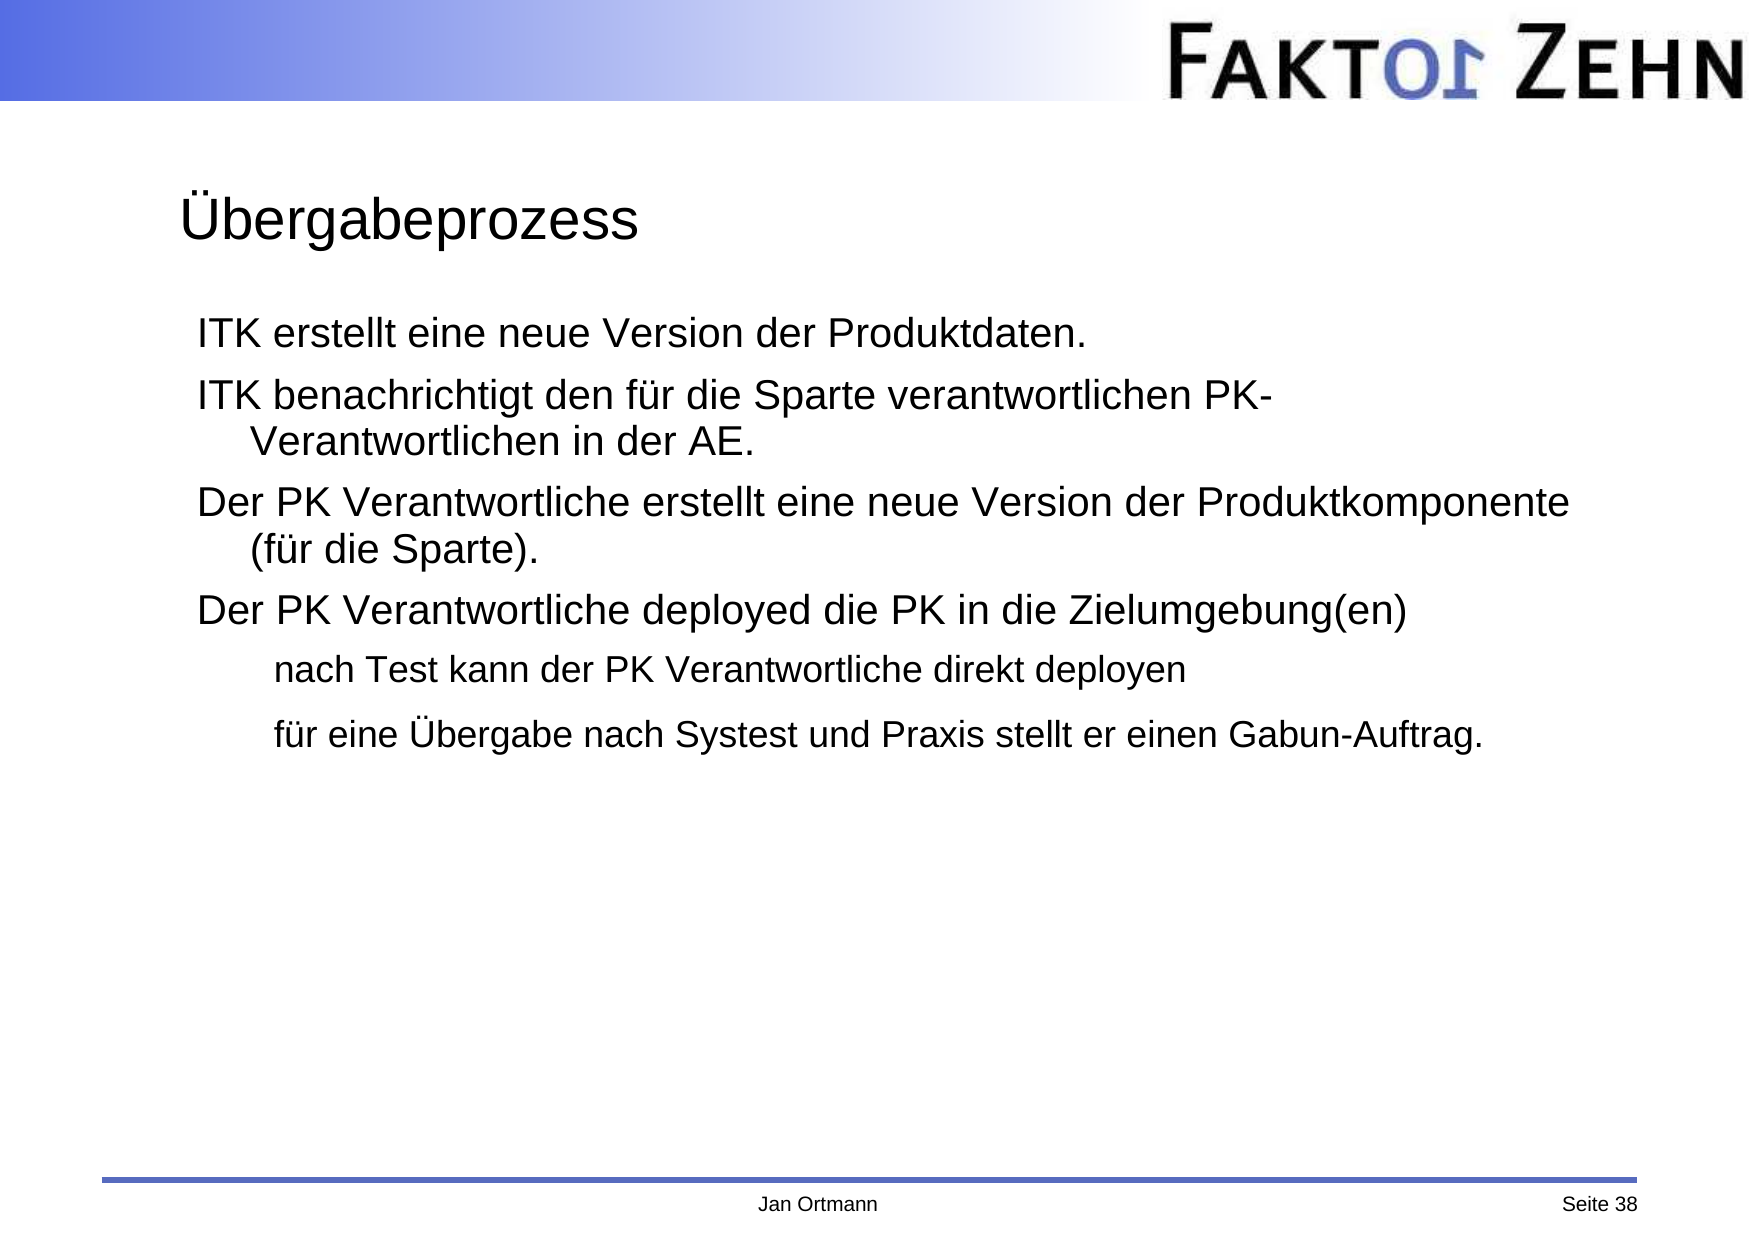

# Übergabeprozess
ITK erstellt eine neue Version der Produktdaten.
ITK benachrichtigt den für die Sparte verantwortlichen PK-Verantwortlichen in der AE.
Der PK Verantwortliche erstellt eine neue Version der Produktkomponente (für die Sparte).
Der PK Verantwortliche deployed die PK in die Zielumgebung(en)
nach Test kann der PK Verantwortliche direkt deployen
für eine Übergabe nach Systest und Praxis stellt er einen Gabun-Auftrag.